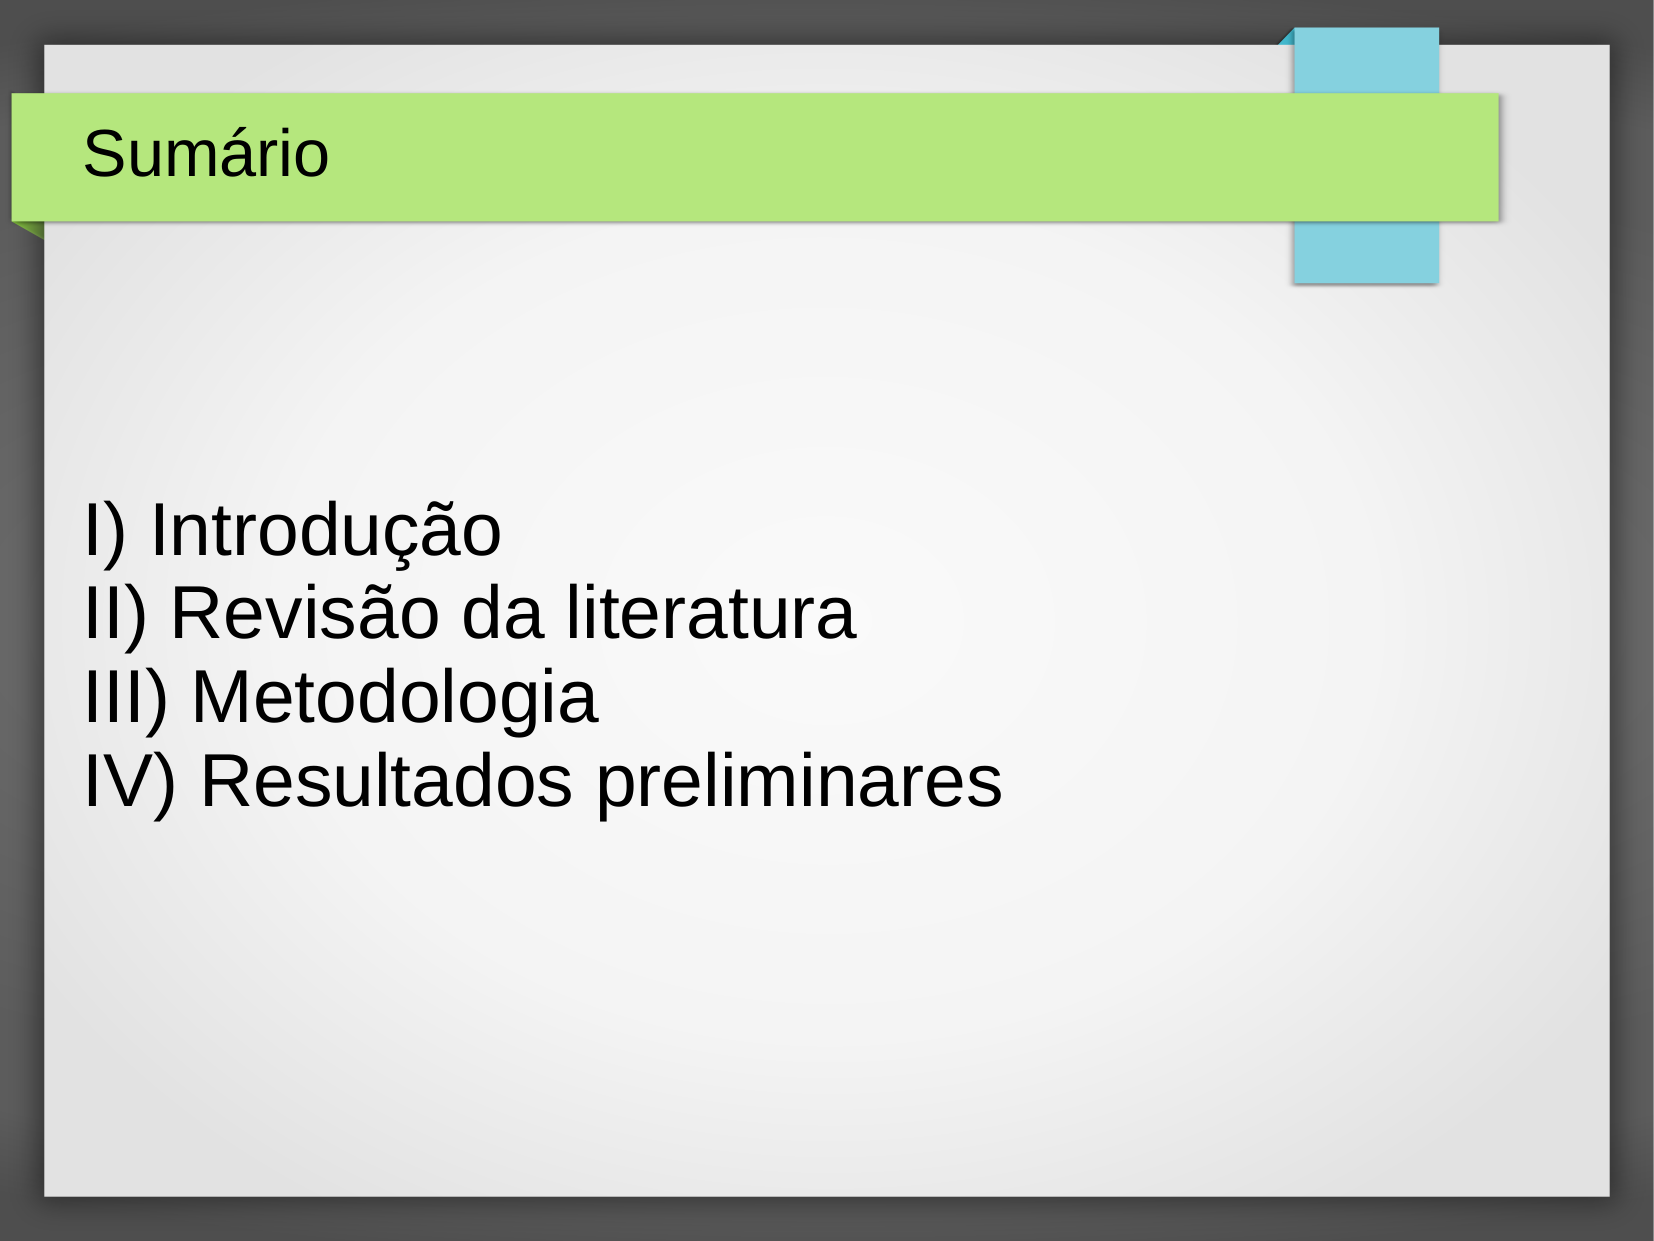

# Sumário
 Introdução
 Revisão da literatura
 Metodologia
 Resultados preliminares